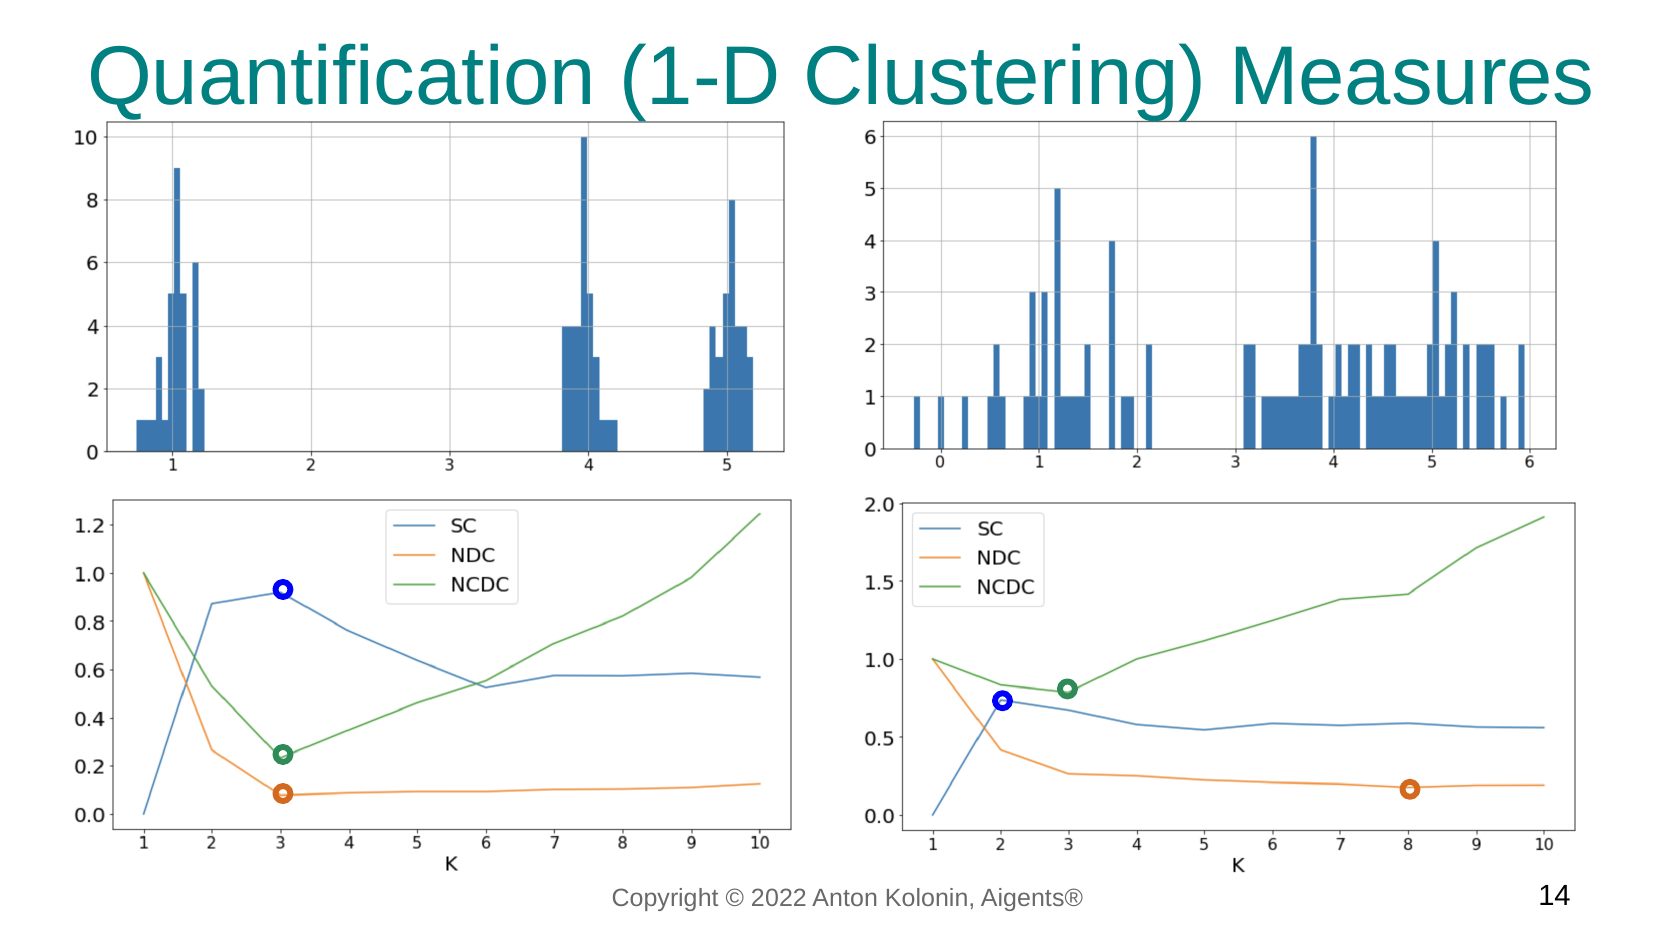

Quantification (1-D Clustering) Measures
Copyright © 2022 Anton Kolonin, Aigents®
14